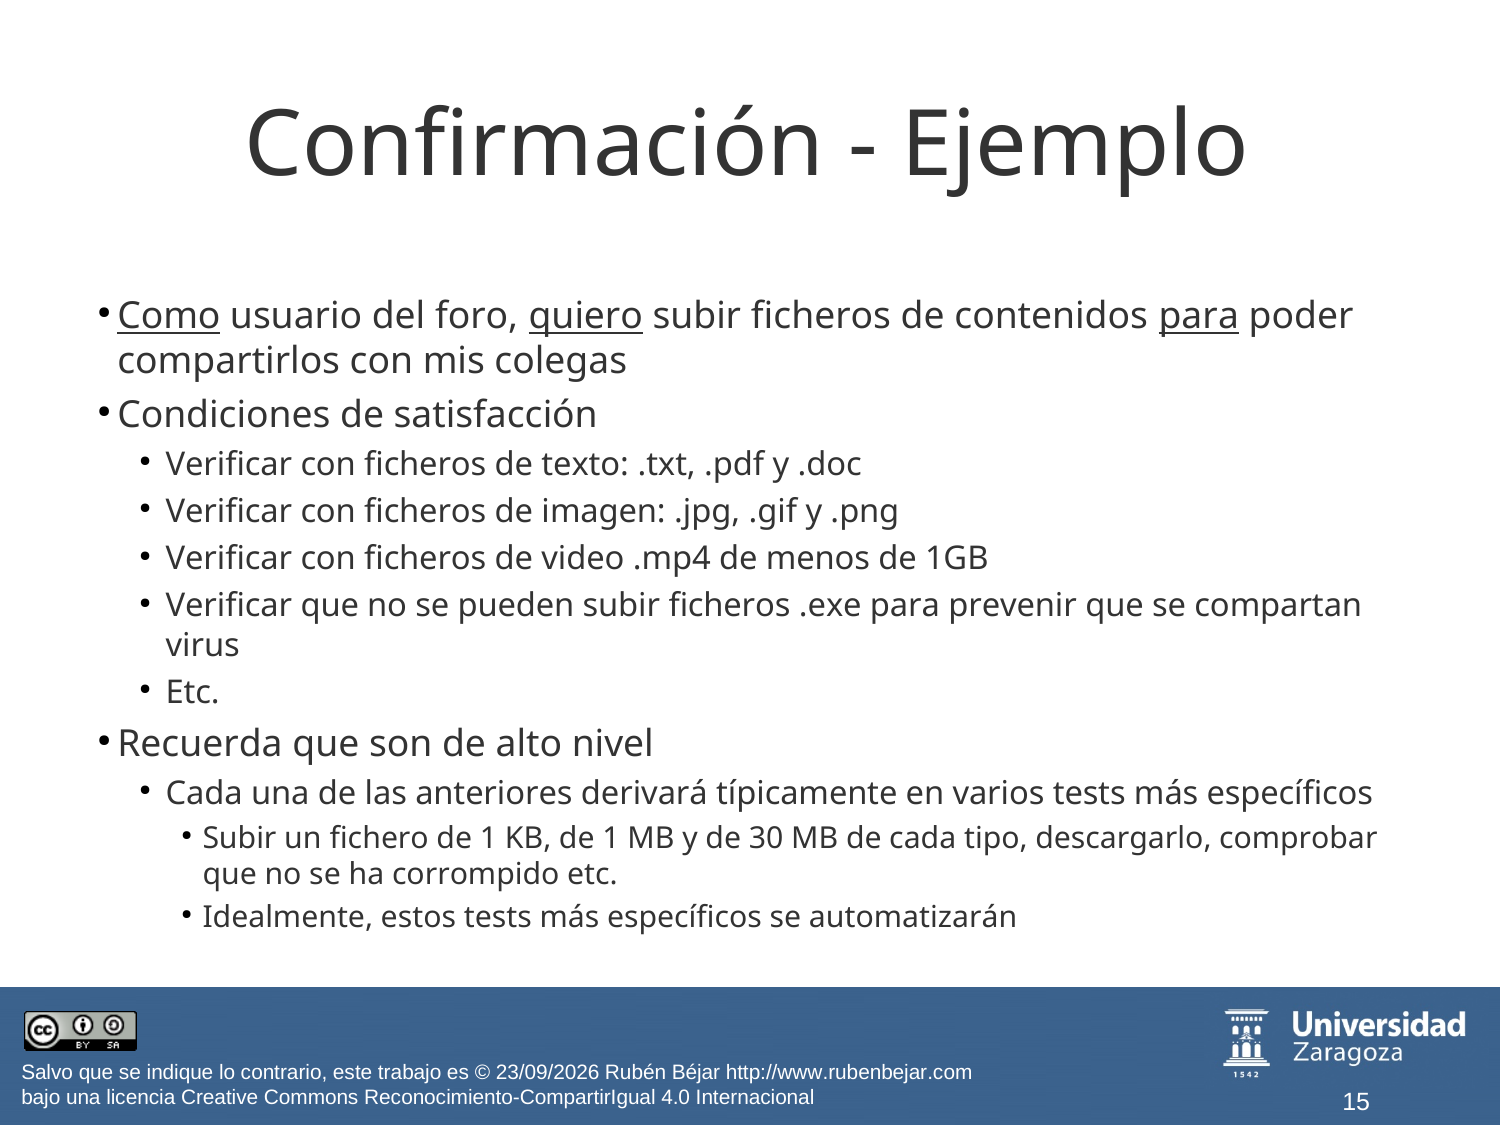

# Confirmación - Ejemplo
Como usuario del foro, quiero subir ficheros de contenidos para poder compartirlos con mis colegas
Condiciones de satisfacción
Verificar con ficheros de texto: .txt, .pdf y .doc
Verificar con ficheros de imagen: .jpg, .gif y .png
Verificar con ficheros de video .mp4 de menos de 1GB
Verificar que no se pueden subir ficheros .exe para prevenir que se compartan virus
Etc.
Recuerda que son de alto nivel
Cada una de las anteriores derivará típicamente en varios tests más específicos
Subir un fichero de 1 KB, de 1 MB y de 30 MB de cada tipo, descargarlo, comprobar que no se ha corrompido etc.
Idealmente, estos tests más específicos se automatizarán